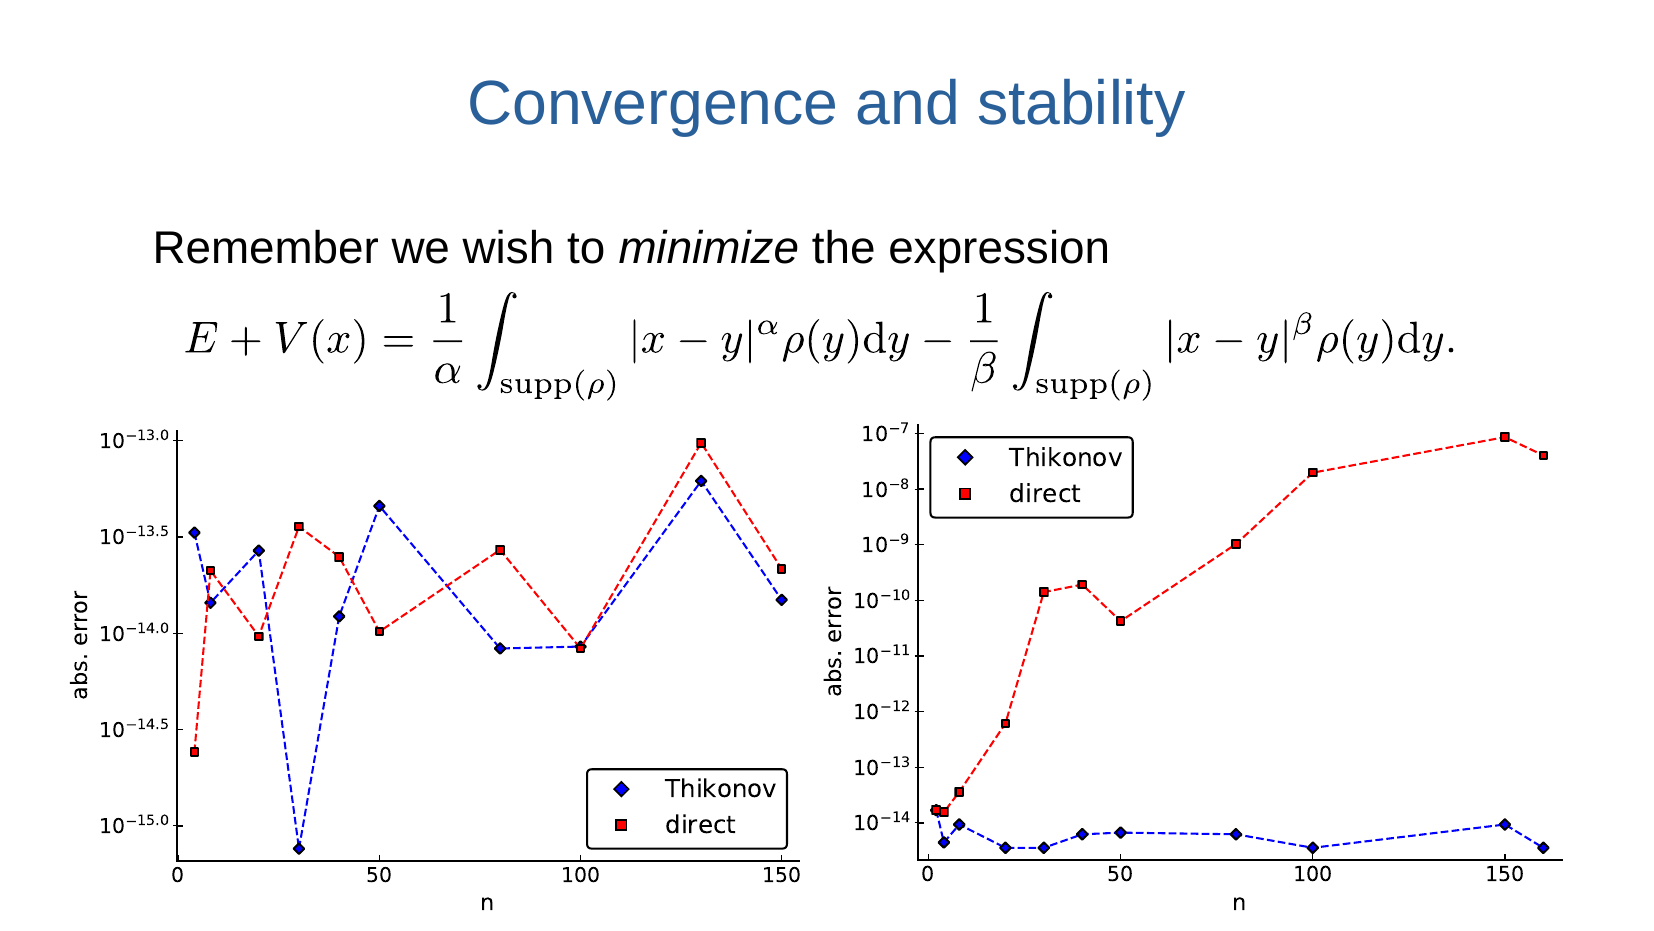

Remember we wish to minimize the expression
# Convergence and stability